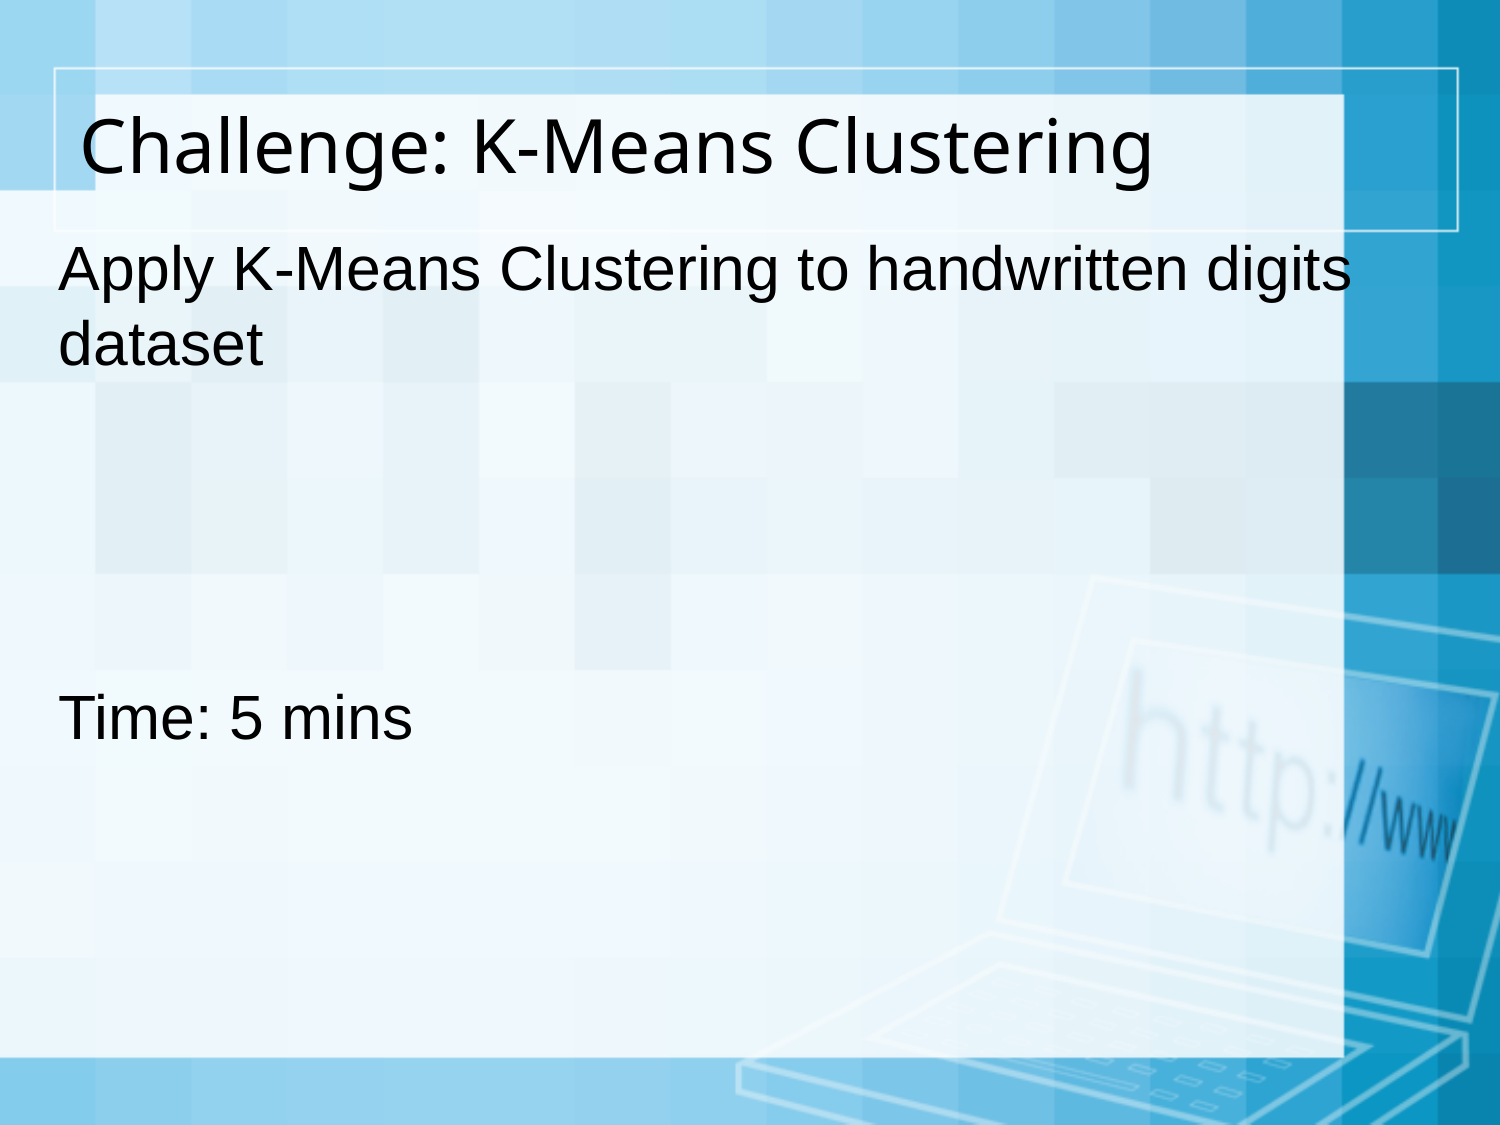

# Challenge: K-Means Clustering
Apply K-Means Clustering to handwritten digits dataset
Time: 5 mins